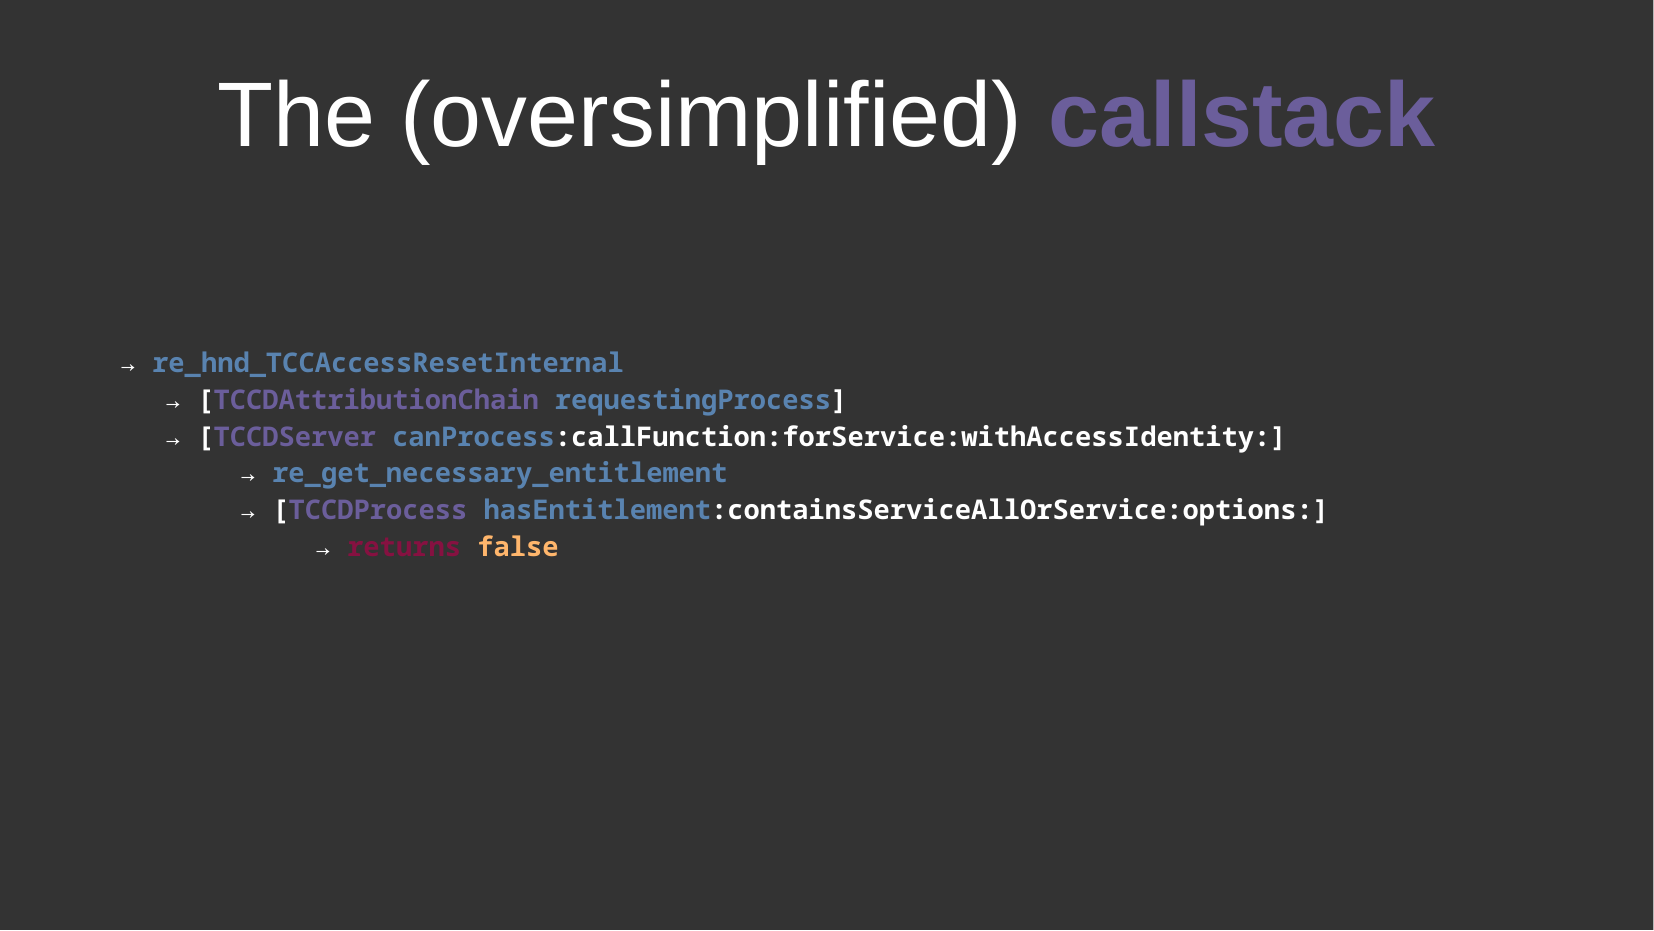

# The (oversimplified) callstack
→ re_hnd_TCCAccessResetInternal
	→ [TCCDAttributionChain requestingProcess]
	→ [TCCDServer canProcess:callFunction:forService:withAccessIdentity:]
		→ re_get_necessary_entitlement
		→ [TCCDProcess hasEntitlement:containsServiceAllOrService:options:]
			→ returns false